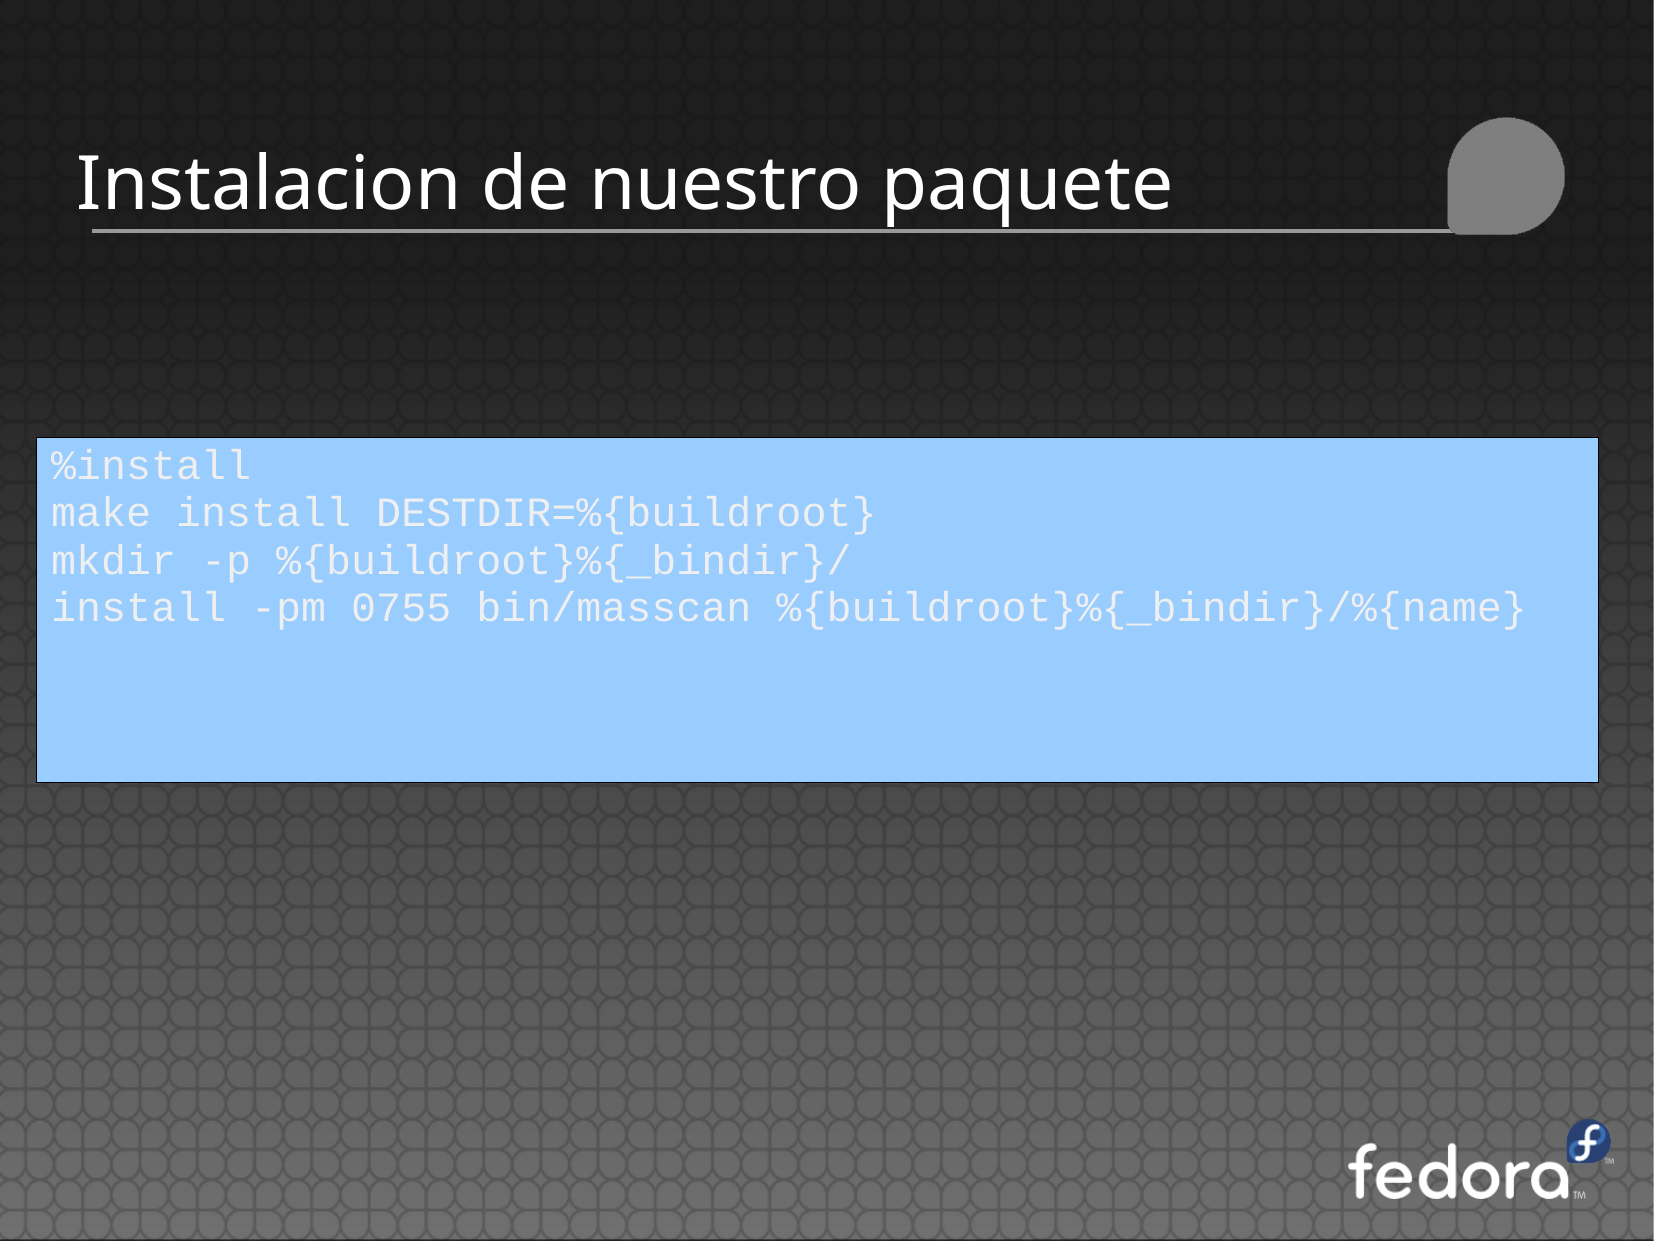

# Instalacion de nuestro paquete
%install
make install DESTDIR=%{buildroot}
mkdir -p %{buildroot}%{_bindir}/
install -pm 0755 bin/masscan %{buildroot}%{_bindir}/%{name}